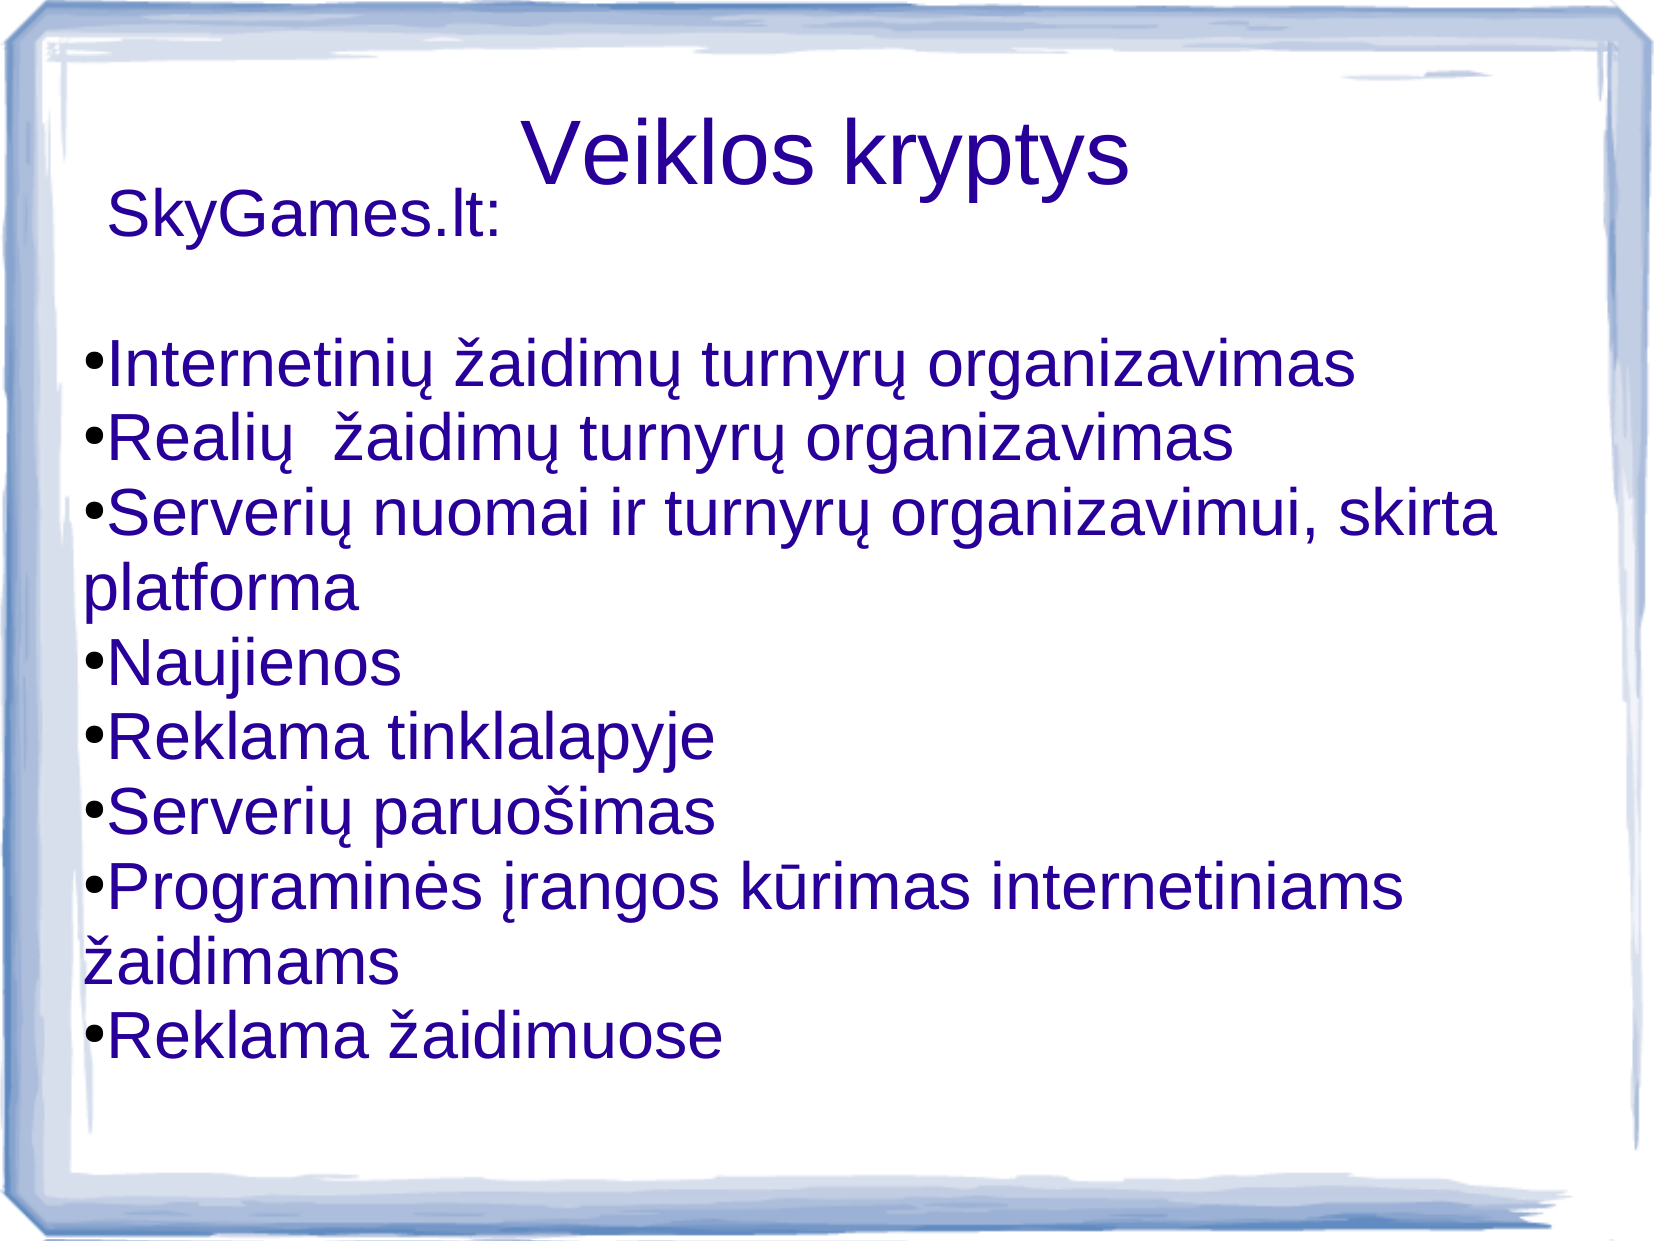

# Veiklos kryptys
SkyGames.lt:
Internetinių žaidimų turnyrų organizavimas
Realių žaidimų turnyrų organizavimas
Serverių nuomai ir turnyrų organizavimui, skirta platforma
Naujienos
Reklama tinklalapyje
Serverių paruošimas
Programinės įrangos kūrimas internetiniams žaidimams
Reklama žaidimuose